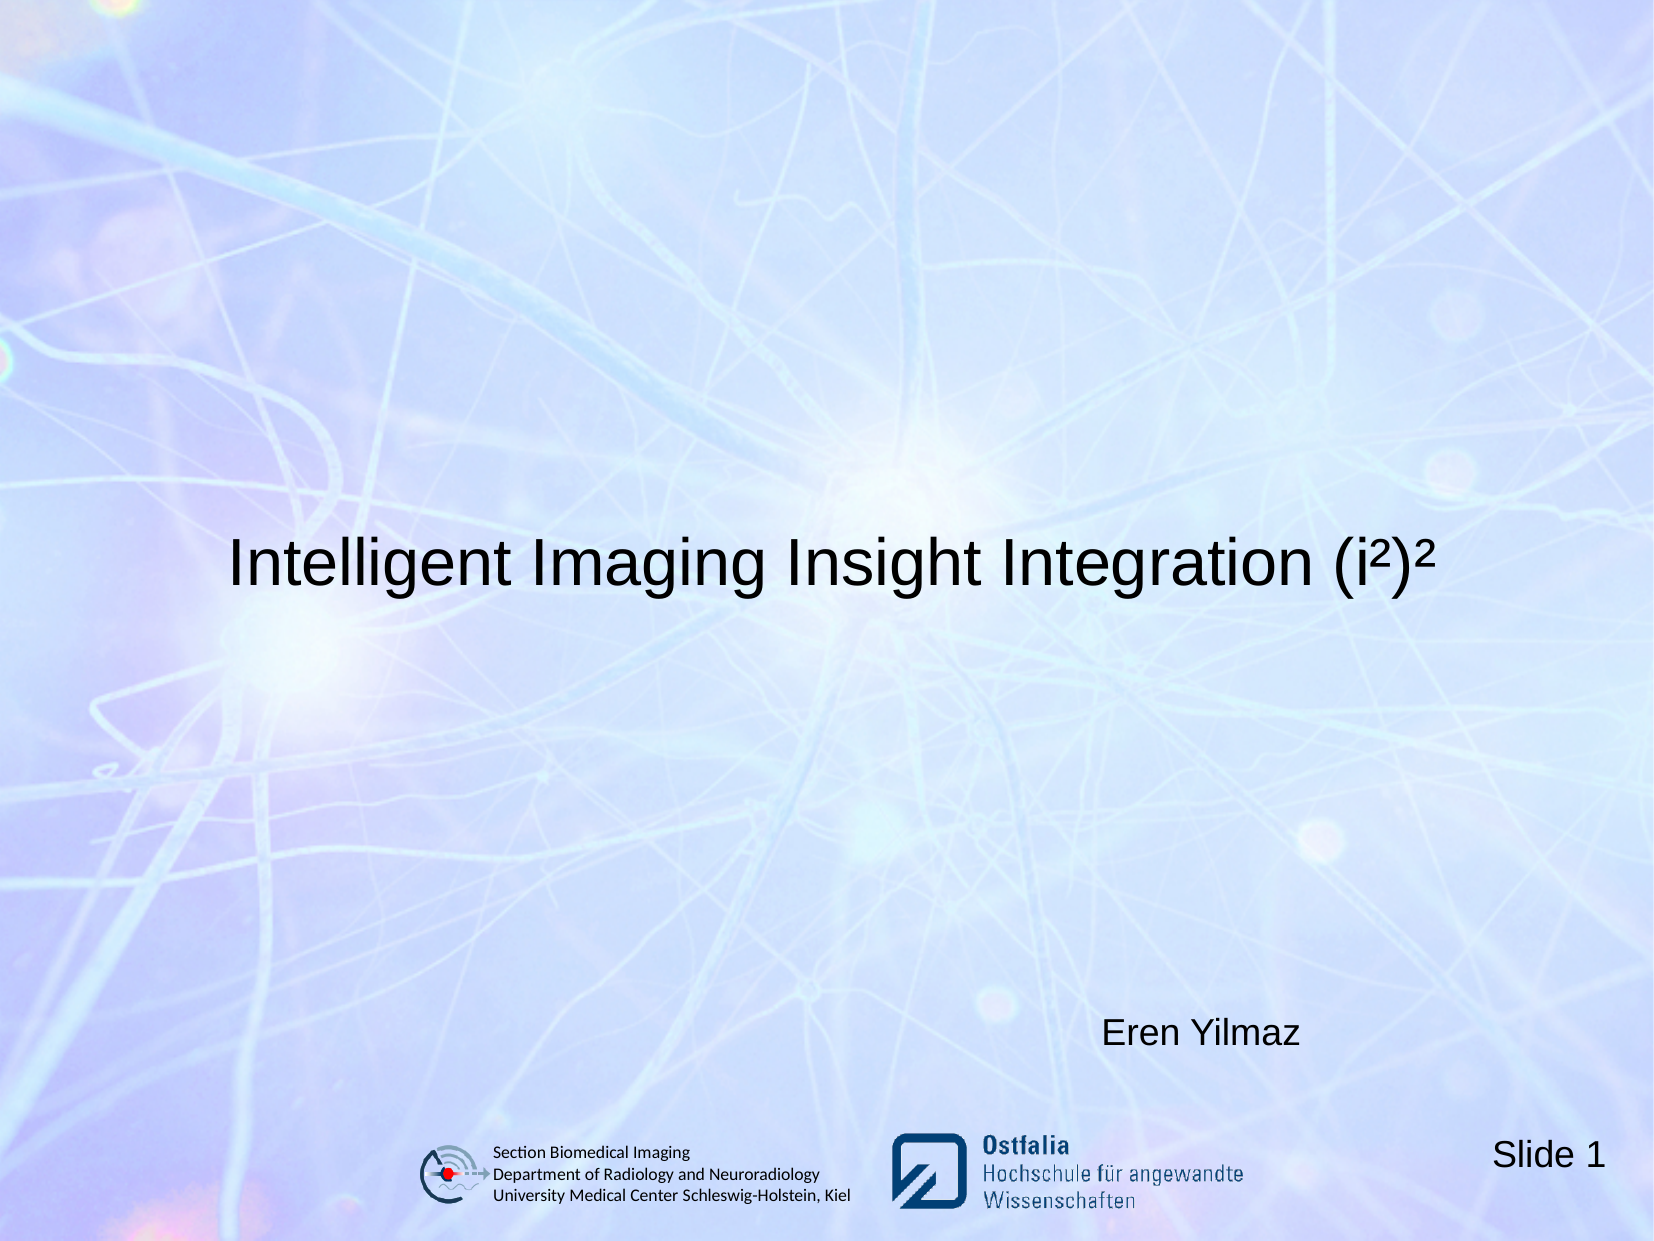

# Intelligent Imaging Insight Integration (i²)²
Eren Yilmaz
1